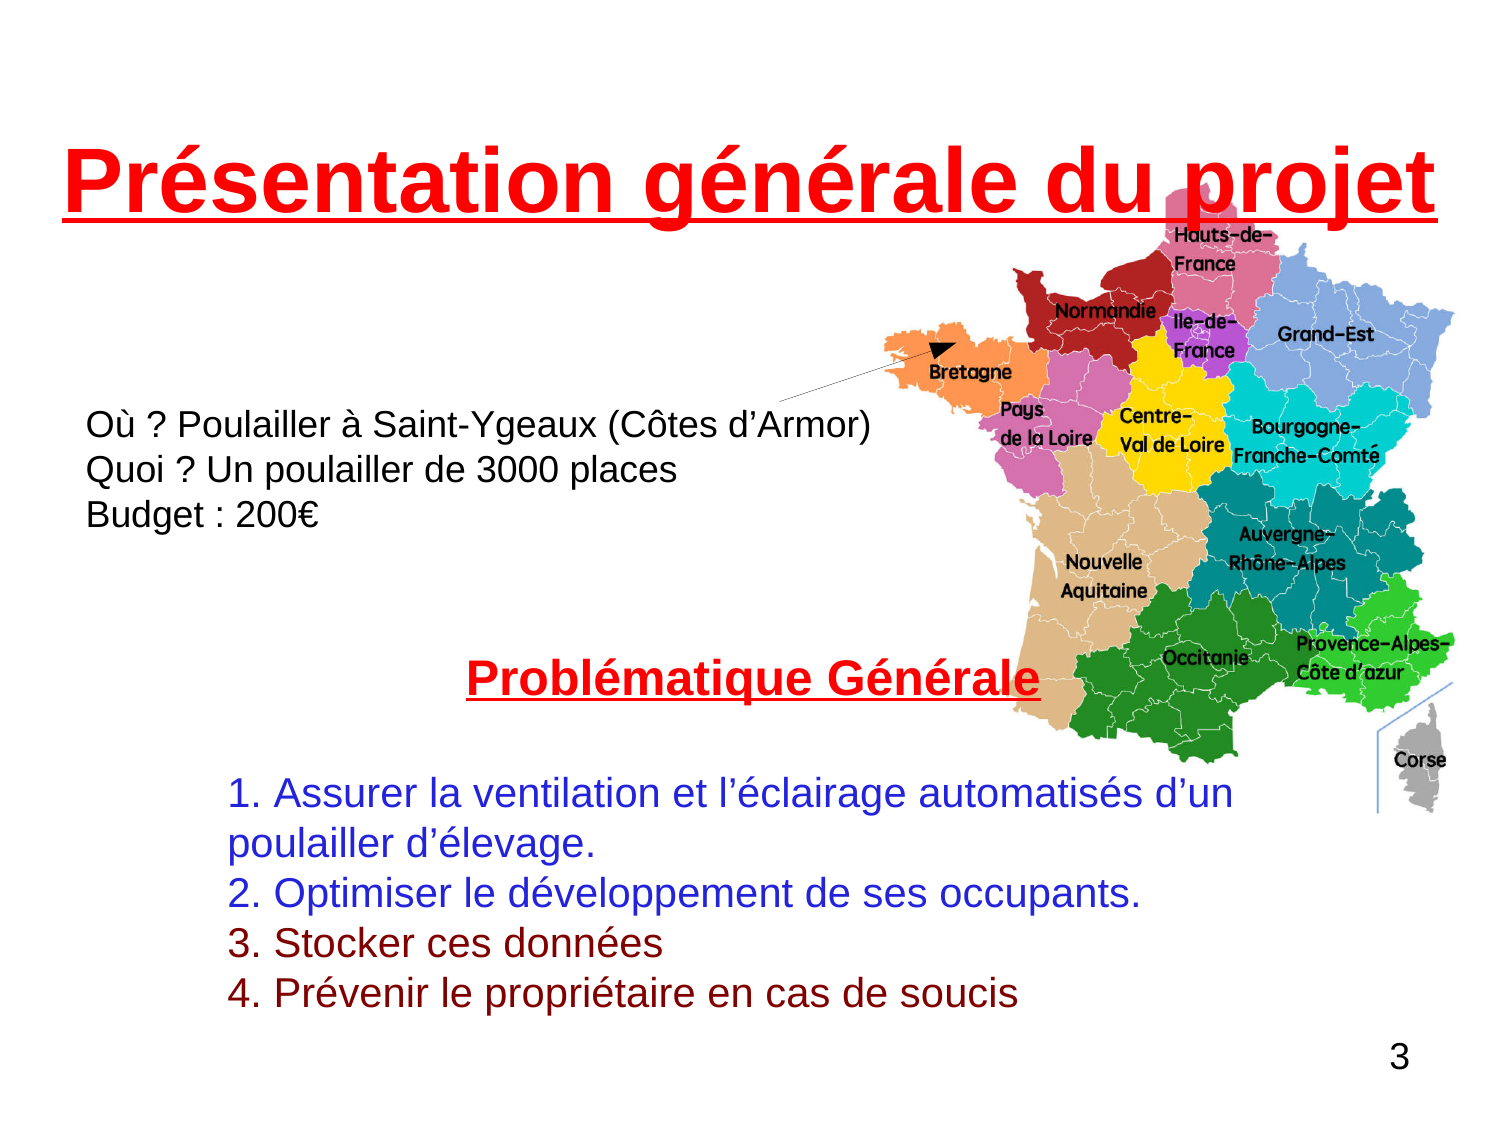

Présentation générale du projet
Où ? Poulailler à Saint-Ygeaux (Côtes d’Armor)
Quoi ? Un poulailler de 3000 places
Budget : 200€
Problématique Générale
1. Assurer la ventilation et l’éclairage automatisés d’un poulailler d’élevage.
2. Optimiser le développement de ses occupants.
3. Stocker ces données
4. Prévenir le propriétaire en cas de soucis
3